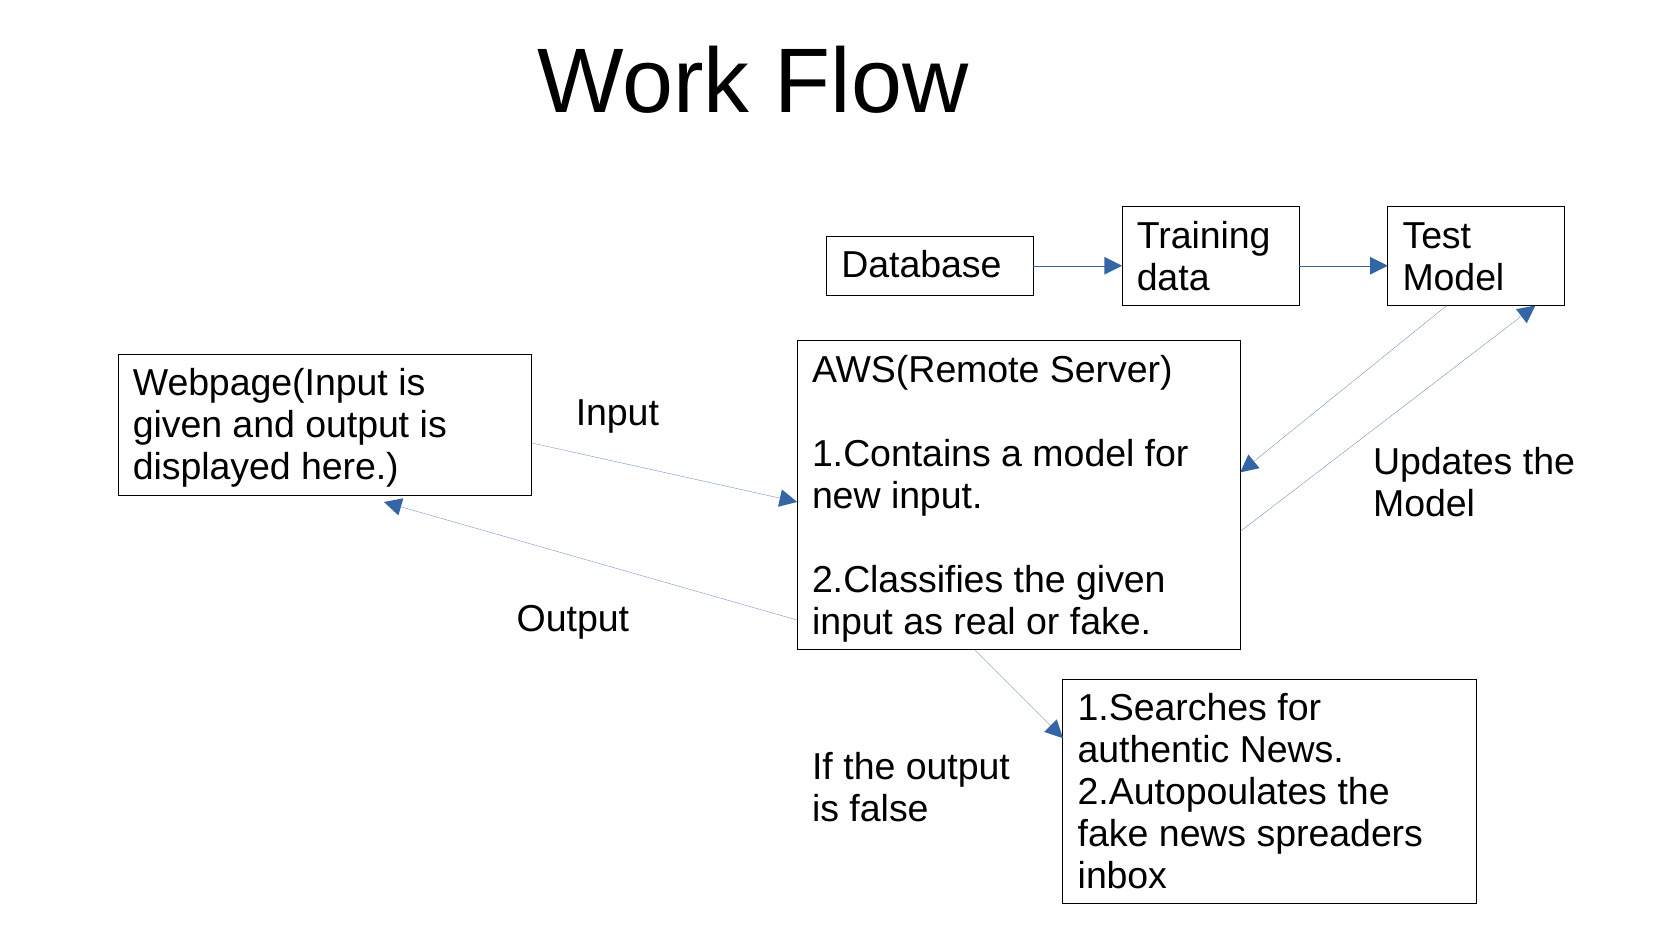

# Work Flow
Training data
Test Model
Database
AWS(Remote Server)
1.Contains a model for new input.
2.Classifies the given input as real or fake.
Webpage(Input is given and output is displayed here.)
Input
Updates the Model
Output
1.Searches for authentic News.
2.Autopoulates the fake news spreaders inbox
If the output is false